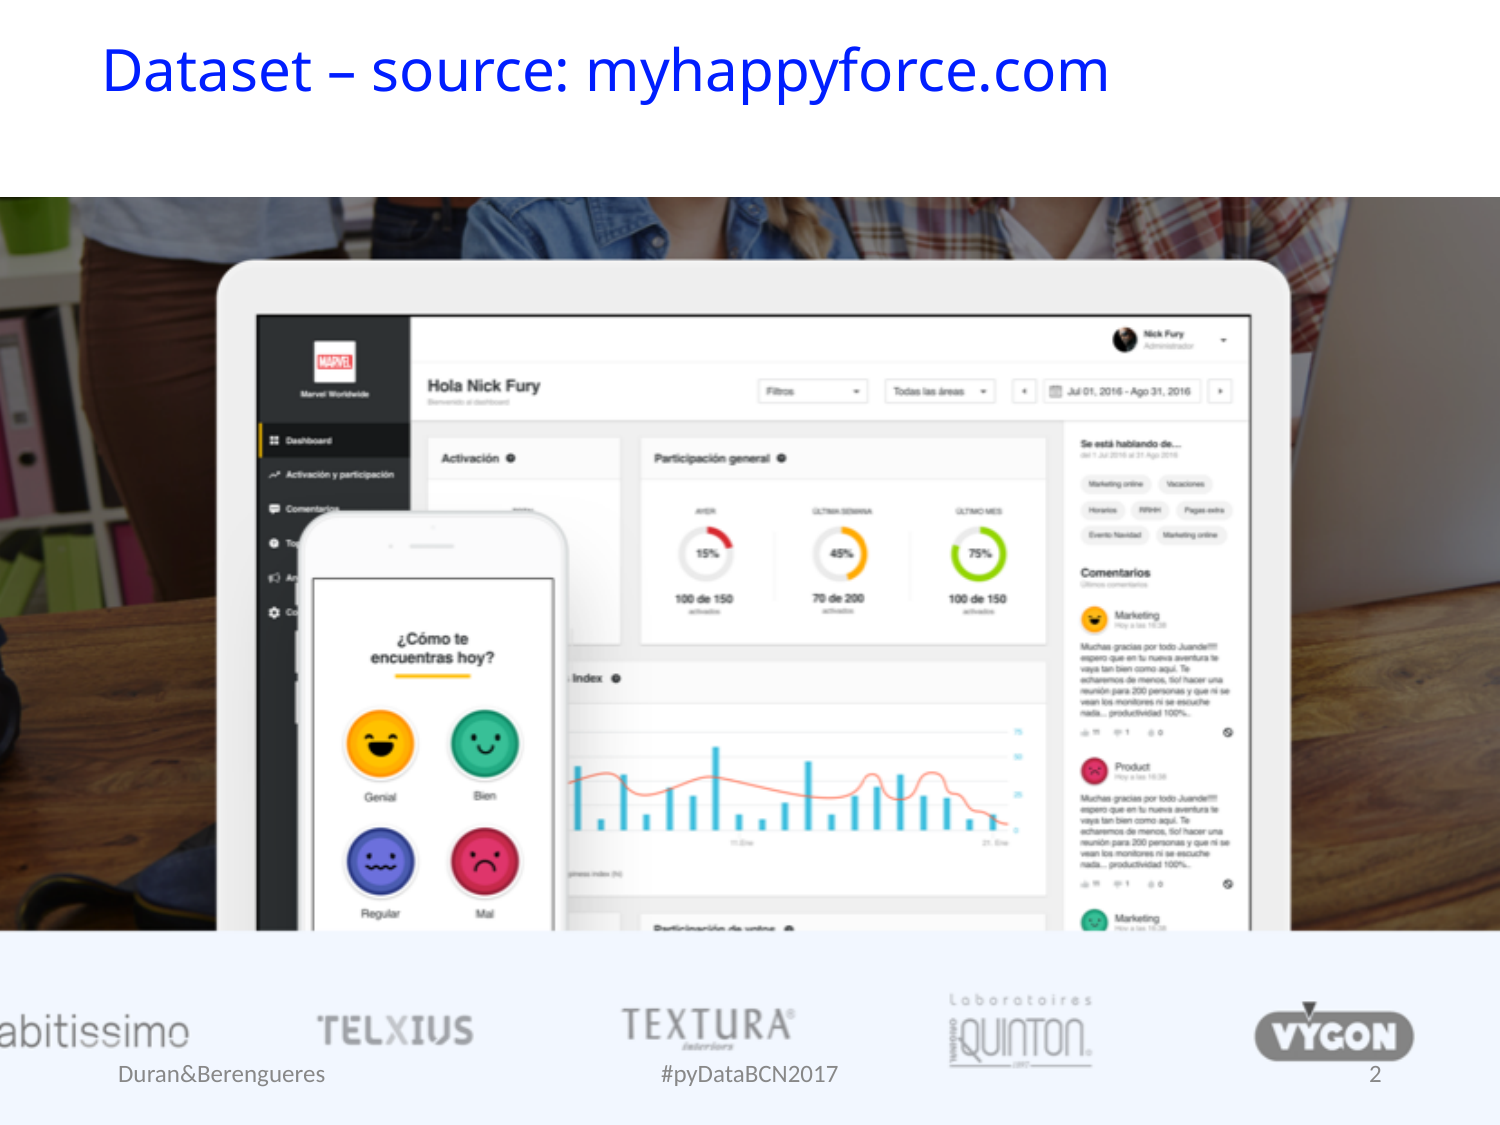

# Dataset – source: myhappyforce.com
Duran&Berengueres
#pyDataBCN2017